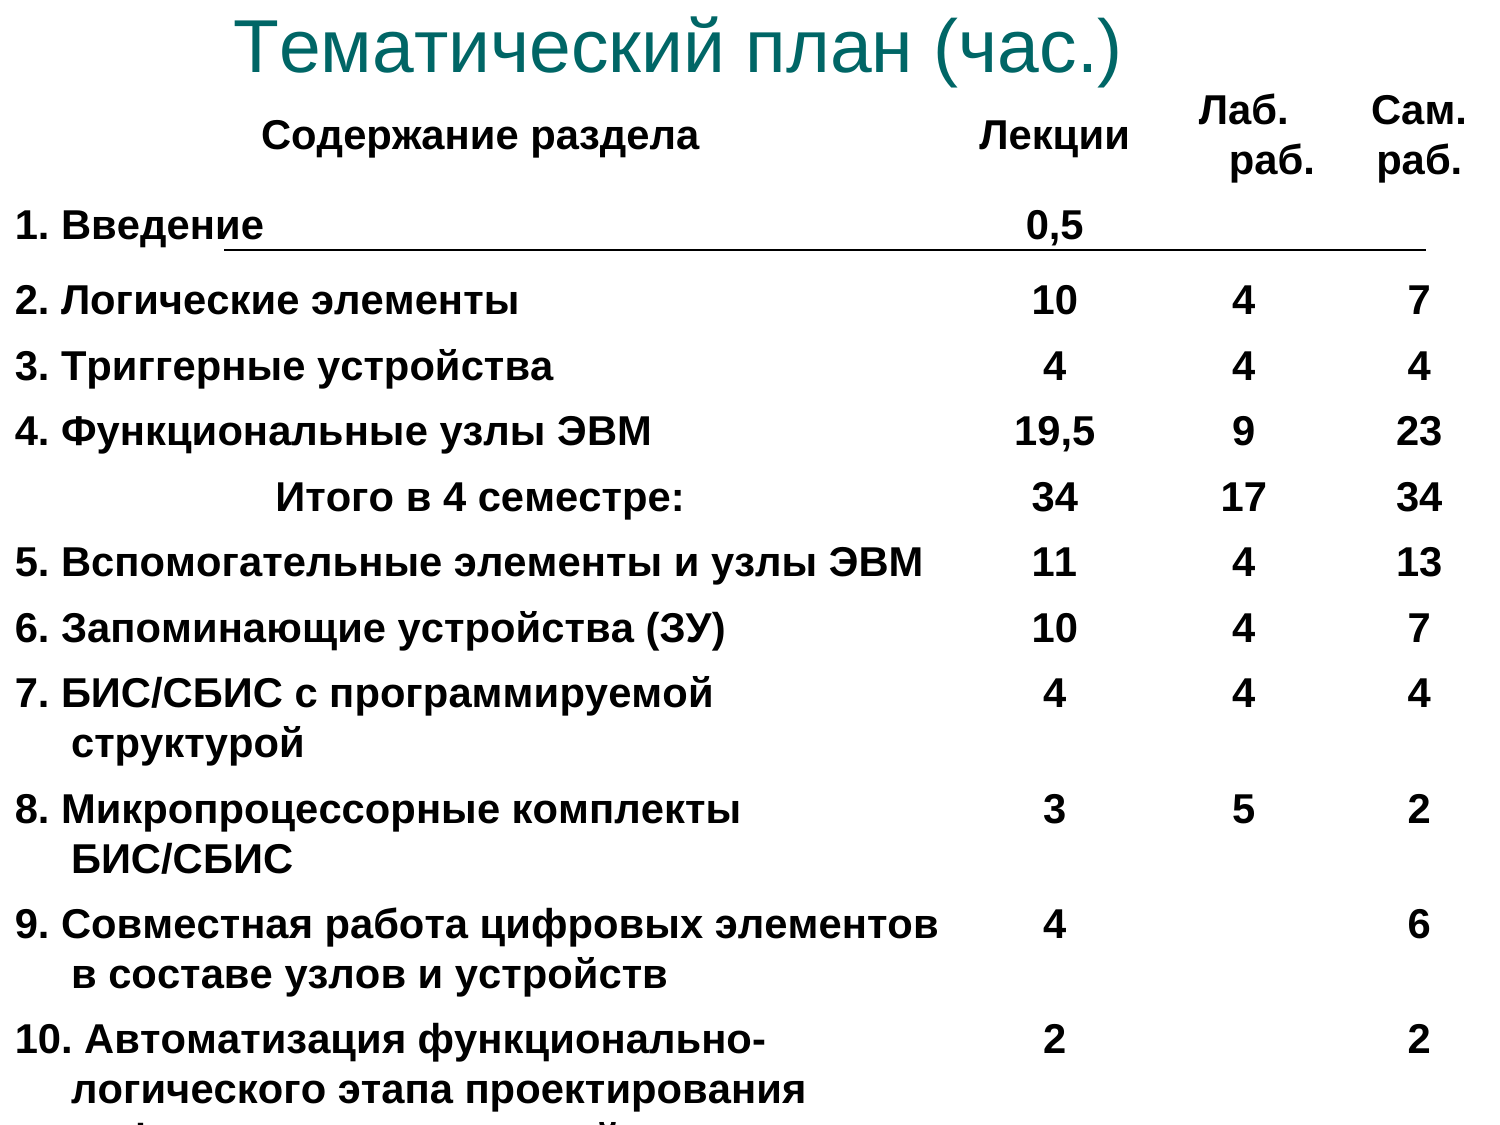

# Тематический план (час.)
| Содержание раздела | Лекции | Лаб. раб. | Сам. раб. |
| --- | --- | --- | --- |
| 1. Введение | 0,5 | | |
| 2. Логические элементы | 10 | 4 | 7 |
| 3. Триггерные устройства | 4 | 4 | 4 |
| 4. Функциональные узлы ЭВМ | 19,5 | 9 | 23 |
| Итого в 4 семестре: | 34 | 17 | 34 |
| 5. Вспомогательные элементы и узлы ЭВМ | 11 | 4 | 13 |
| 6. Запоминающие устройства (ЗУ) | 10 | 4 | 7 |
| 7. БИС/СБИС с программируемой структурой | 4 | 4 | 4 |
| 8. Микропроцессорные комплекты БИС/СБИС | 3 | 5 | 2 |
| 9. Совместная работа цифровых элементов в составе узлов и устройств | 4 | | 6 |
| 10. Автоматизация функционально-логического этапа проектирования цифровых узлов и устройств | 2 | | 2 |
| Итого в 5 семестре: | 34 | 17 | 34 |